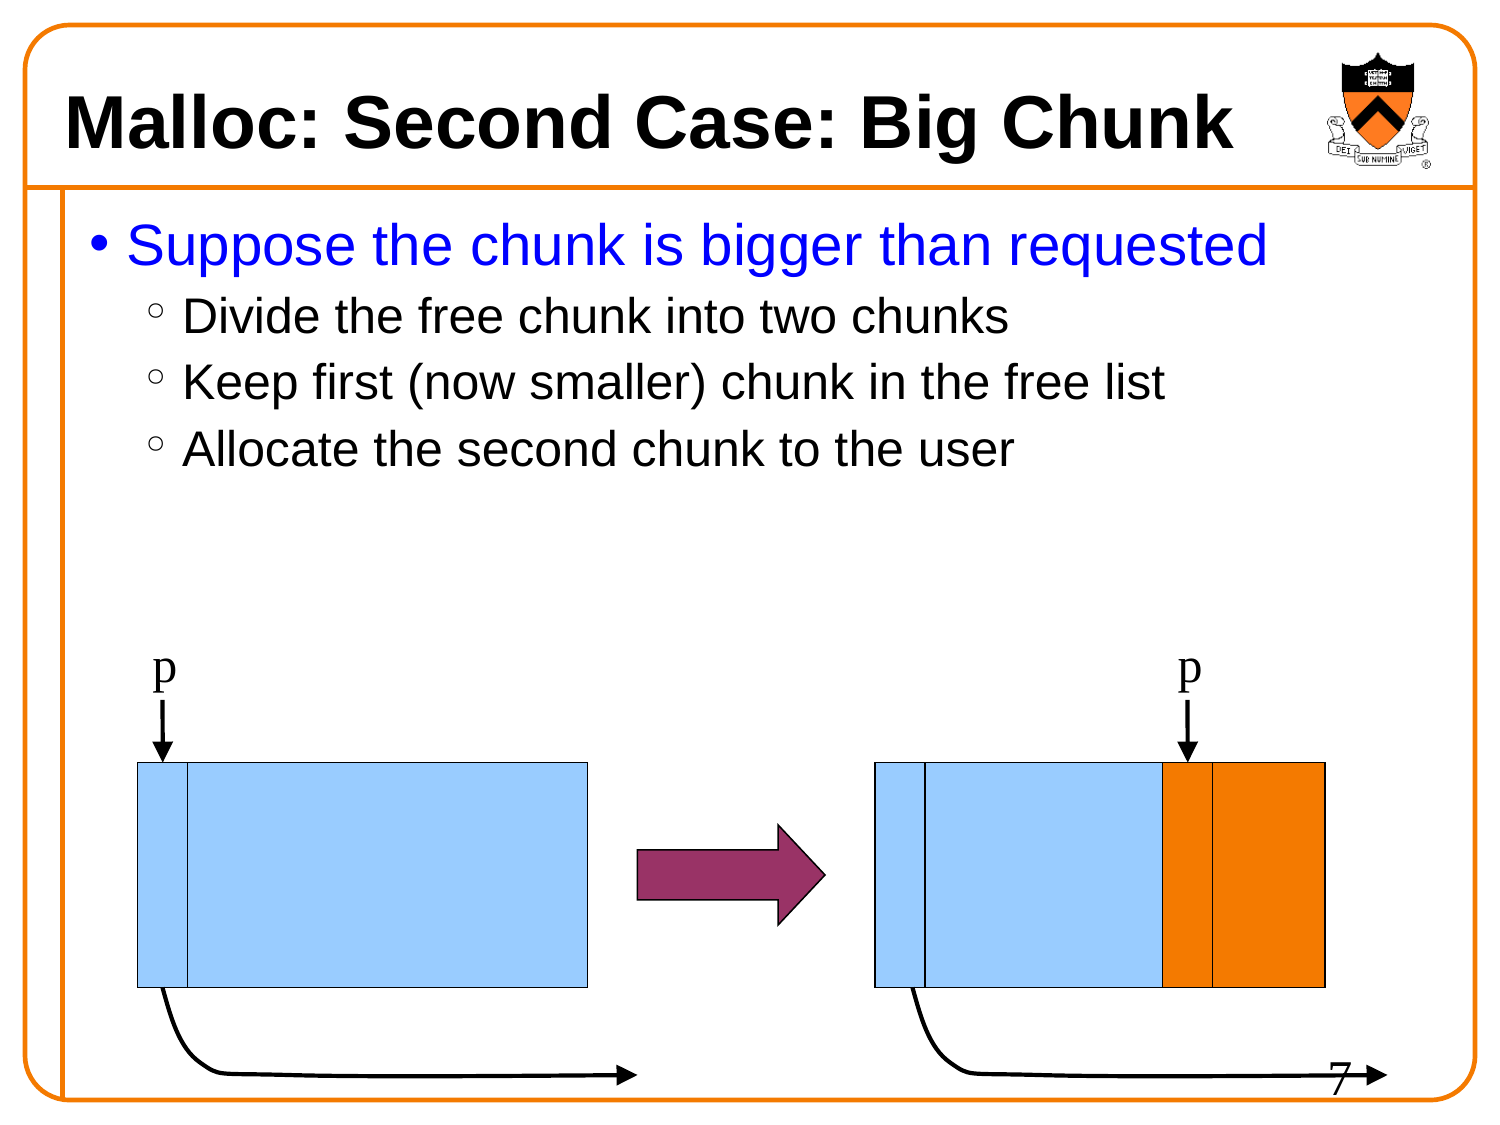

# Malloc: Second Case: Big Chunk
Suppose the chunk is bigger than requested
Divide the free chunk into two chunks
Keep first (now smaller) chunk in the free list
Allocate the second chunk to the user
p
p
7